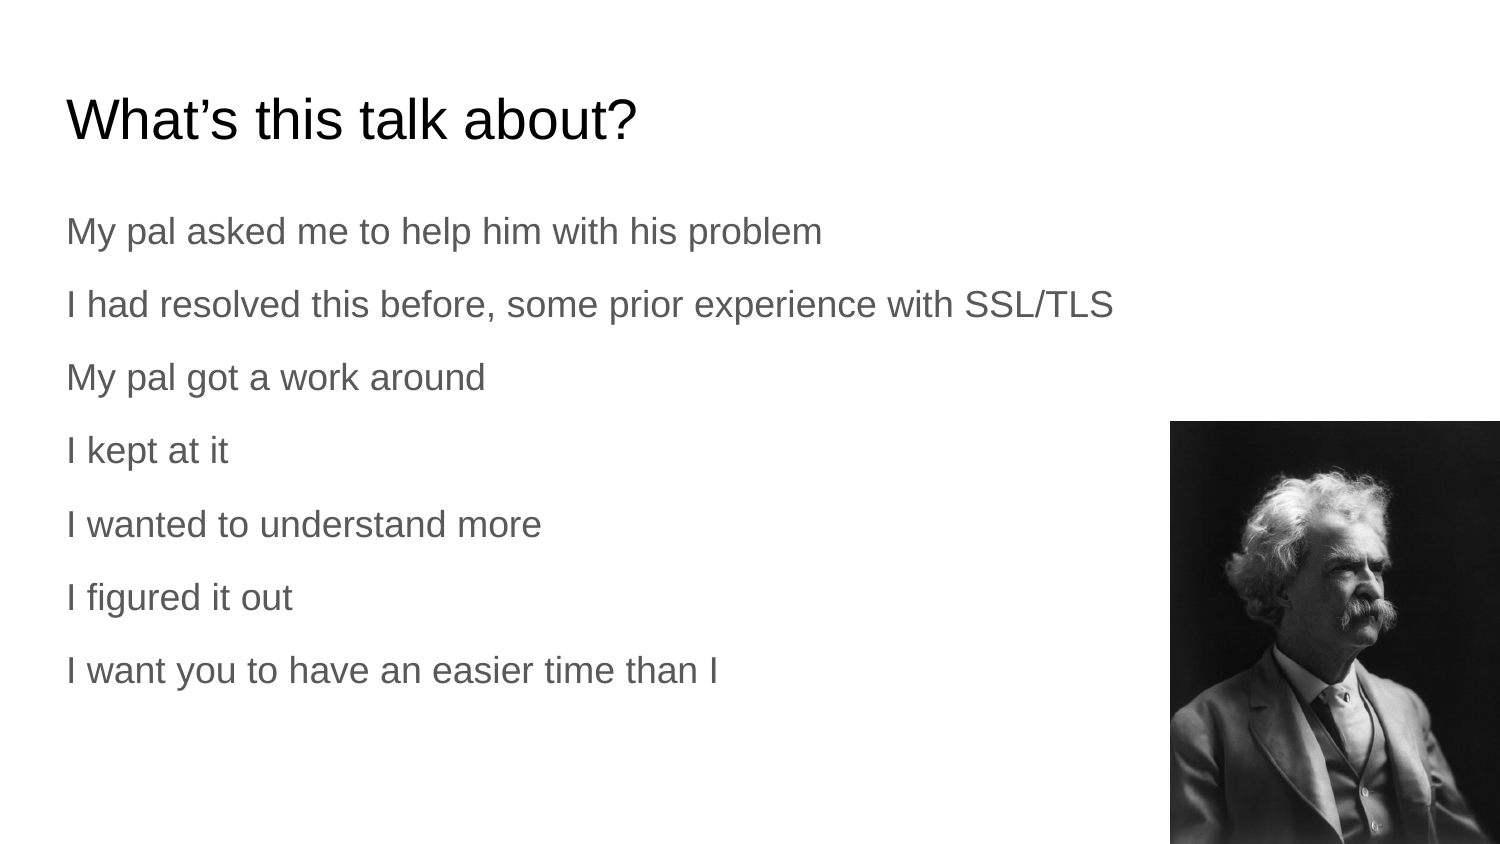

# What’s this talk about?
My pal asked me to help him with his problem
I had resolved this before, some prior experience with SSL/TLS
My pal got a work around
I kept at it
I wanted to understand more
I figured it out
I want you to have an easier time than I